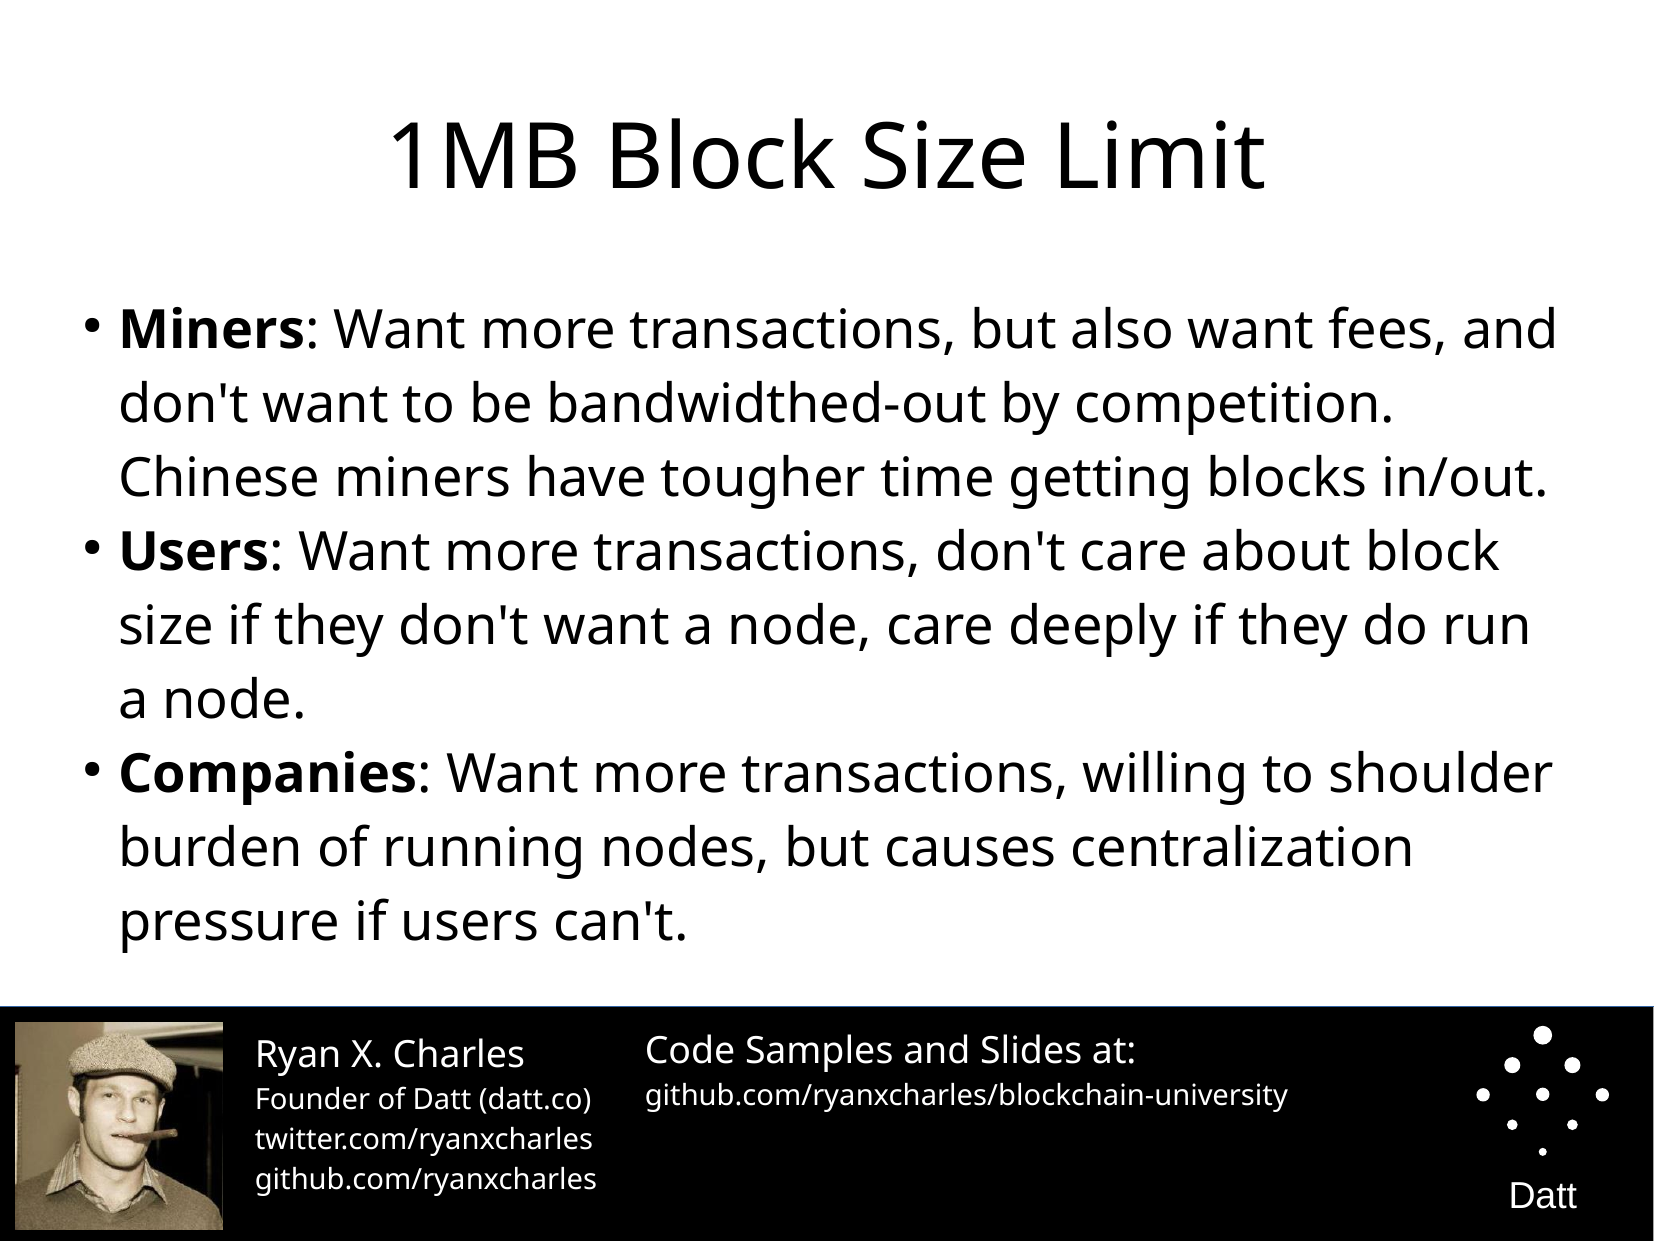

# 1MB Block Size Limit
Miners: Want more transactions, but also want fees, and don't want to be bandwidthed-out by competition. Chinese miners have tougher time getting blocks in/out.
Users: Want more transactions, don't care about block size if they don't want a node, care deeply if they do run a node.
Companies: Want more transactions, willing to shoulder burden of running nodes, but causes centralization pressure if users can't.
Code Samples and Slides at:
github.com/ryanxcharles/blockchain-university
Ryan X. Charles
Founder of Datt (datt.co)
twitter.com/ryanxcharles
github.com/ryanxcharles
Datt